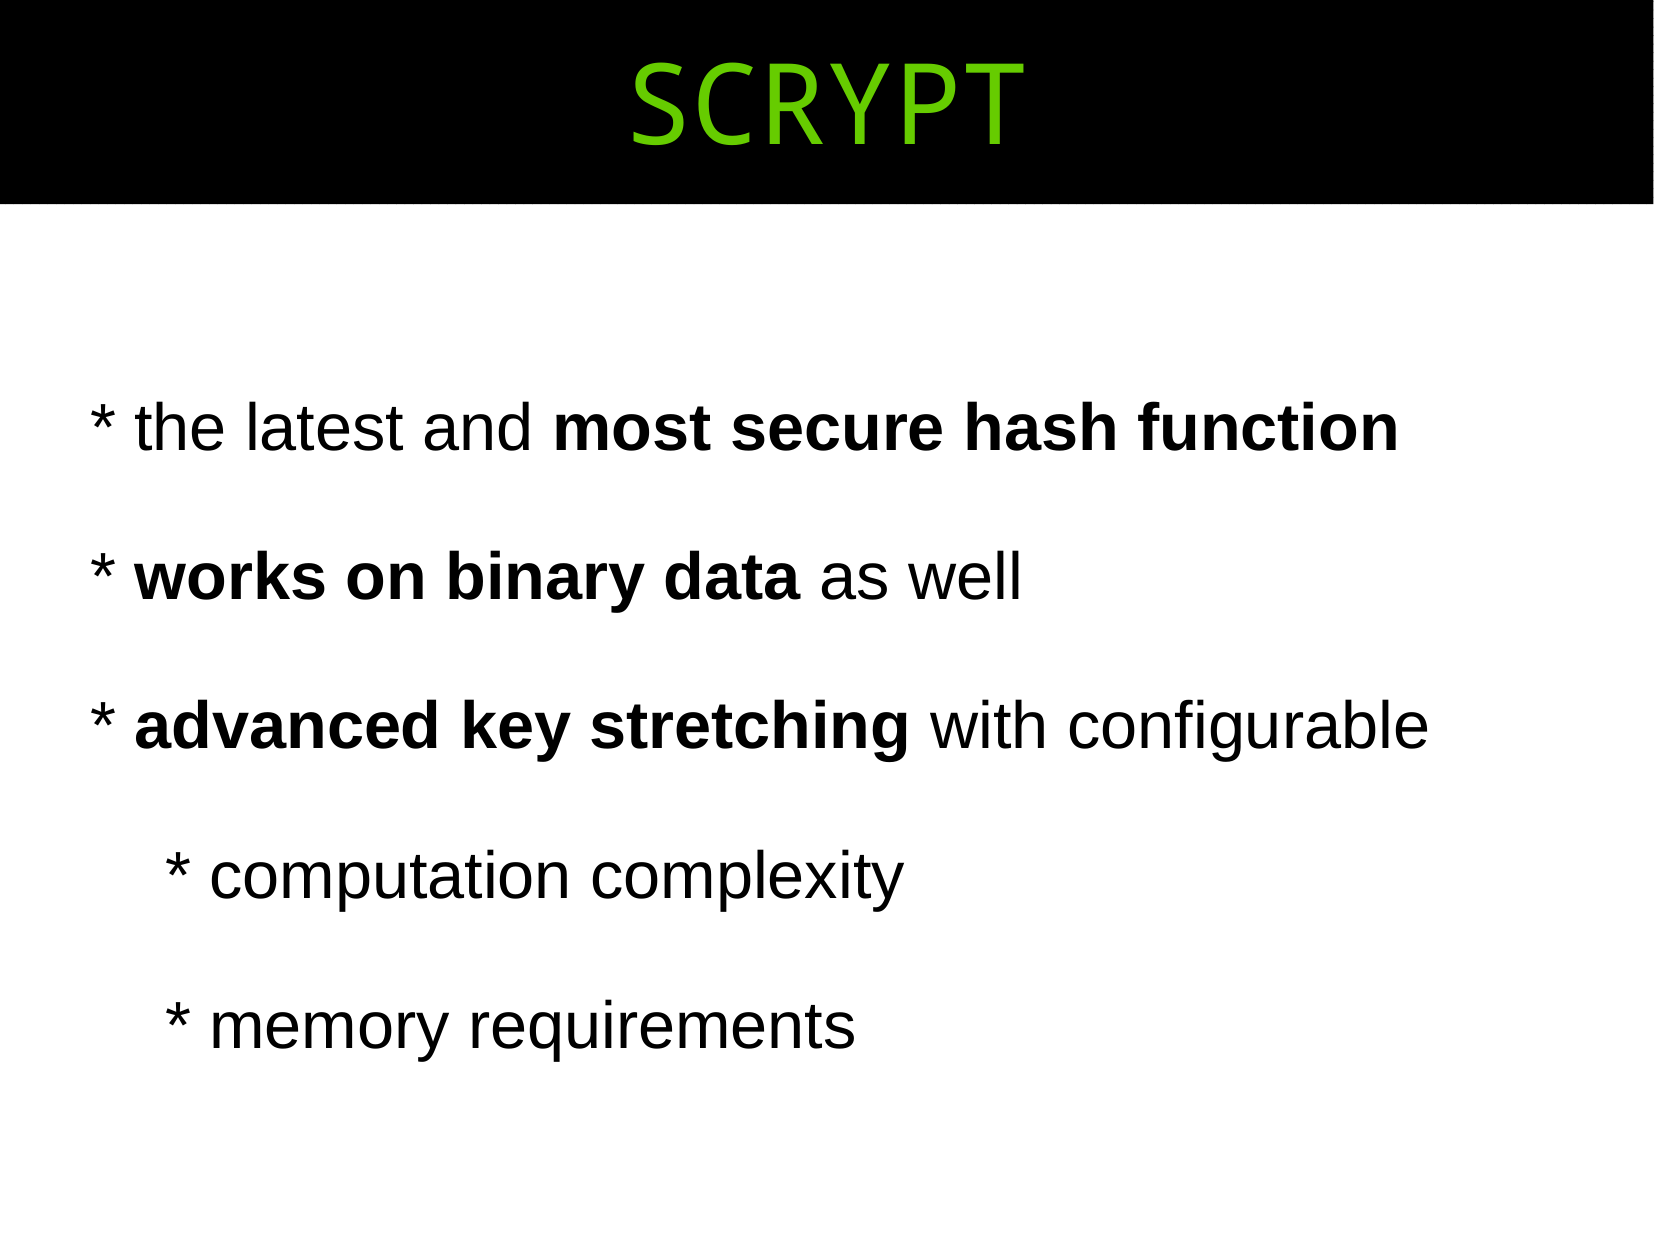

# SCRYPT
* the latest and most secure hash function
* works on binary data as well
* advanced key stretching with configurable
	* computation complexity
	* memory requirements